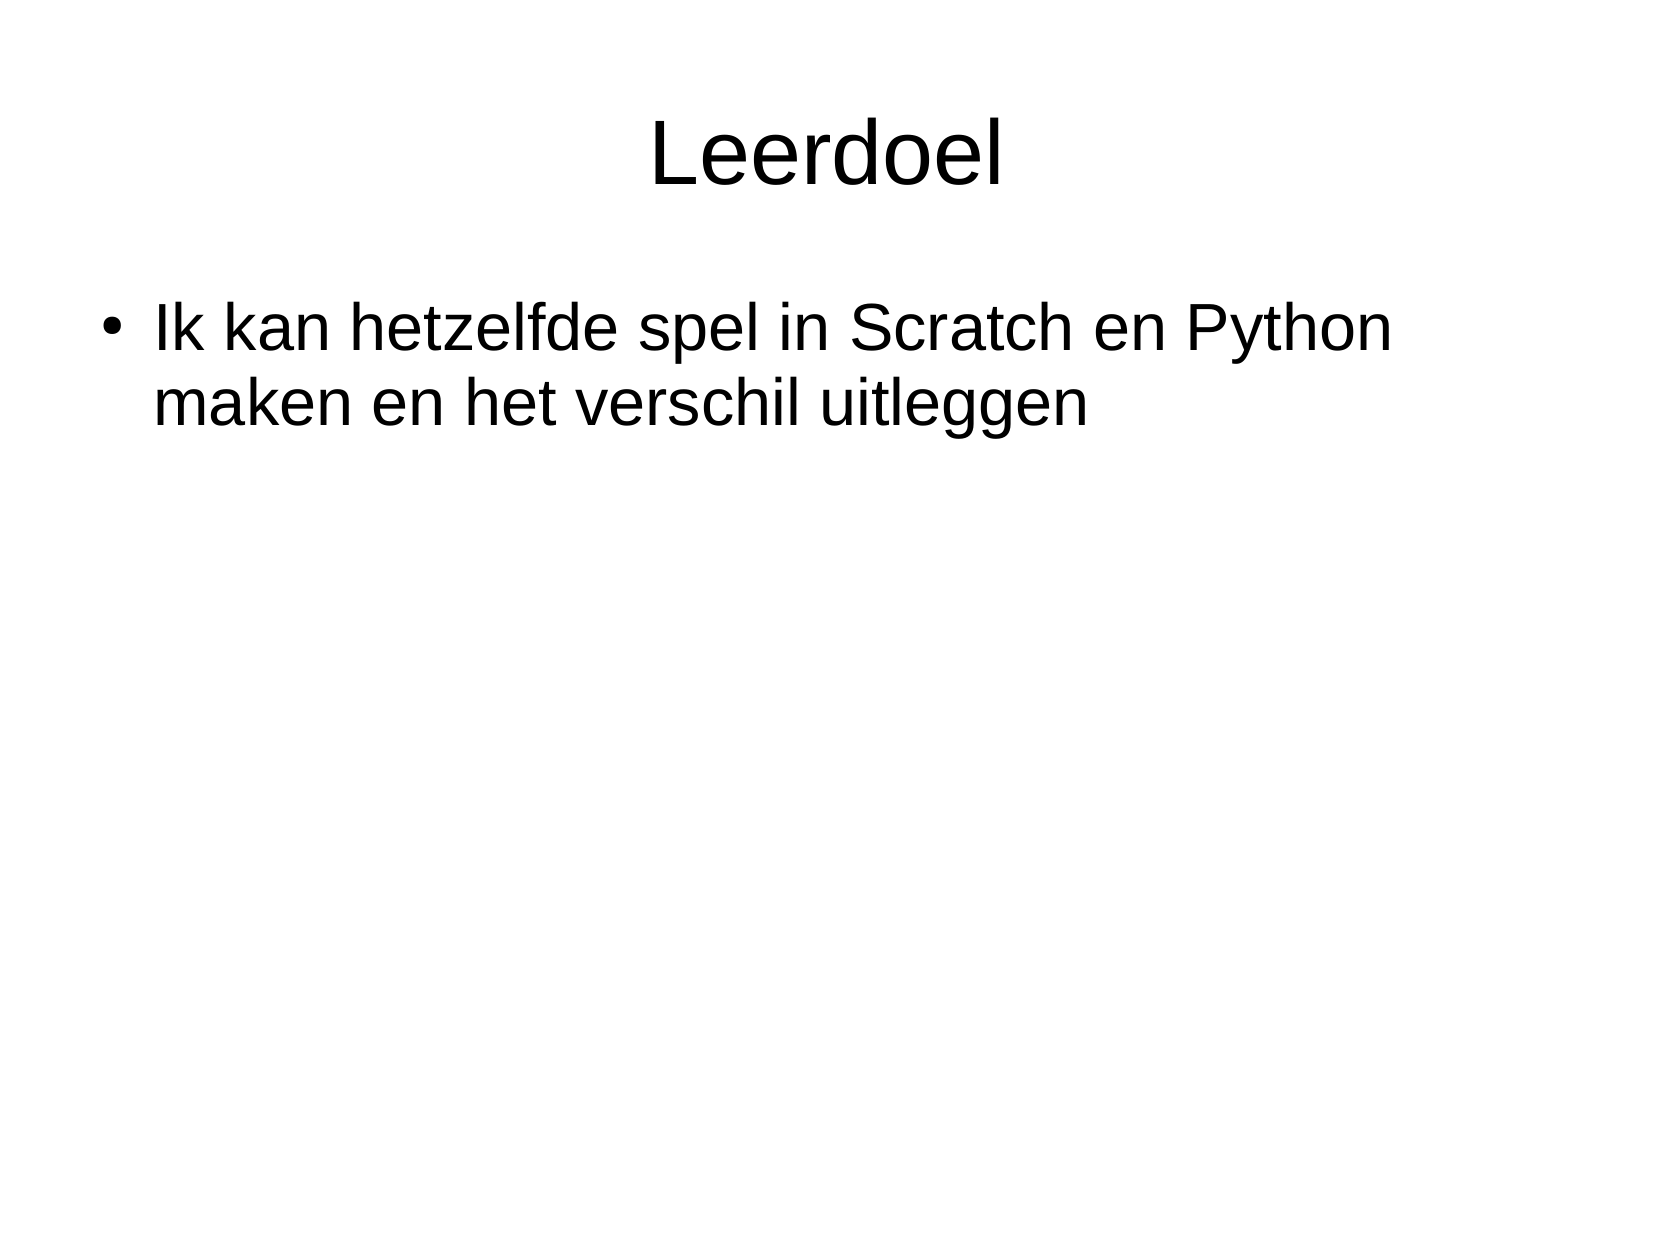

# Leerdoel
Ik kan hetzelfde spel in Scratch en Python maken en het verschil uitleggen